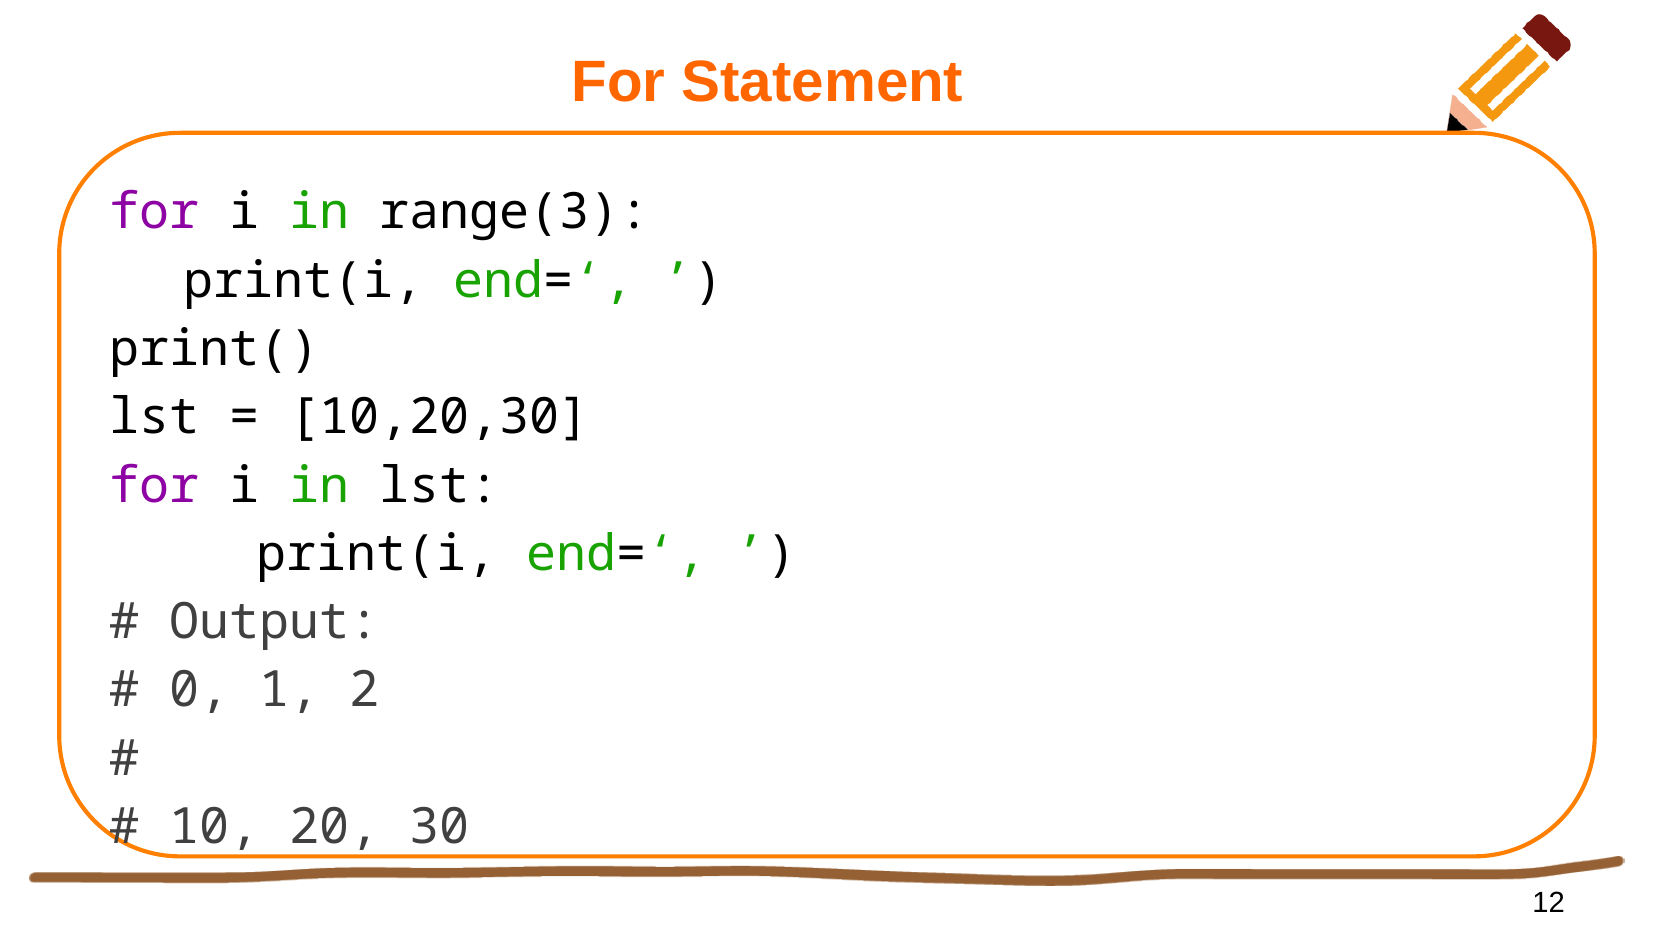

# For Statement
for i in range(3):
	print(i, end=‘, ’)
print()
lst = [10,20,30]
for i in lst:
		print(i, end=‘, ’)
# Output:
# 0, 1, 2
#
# 10, 20, 30
12